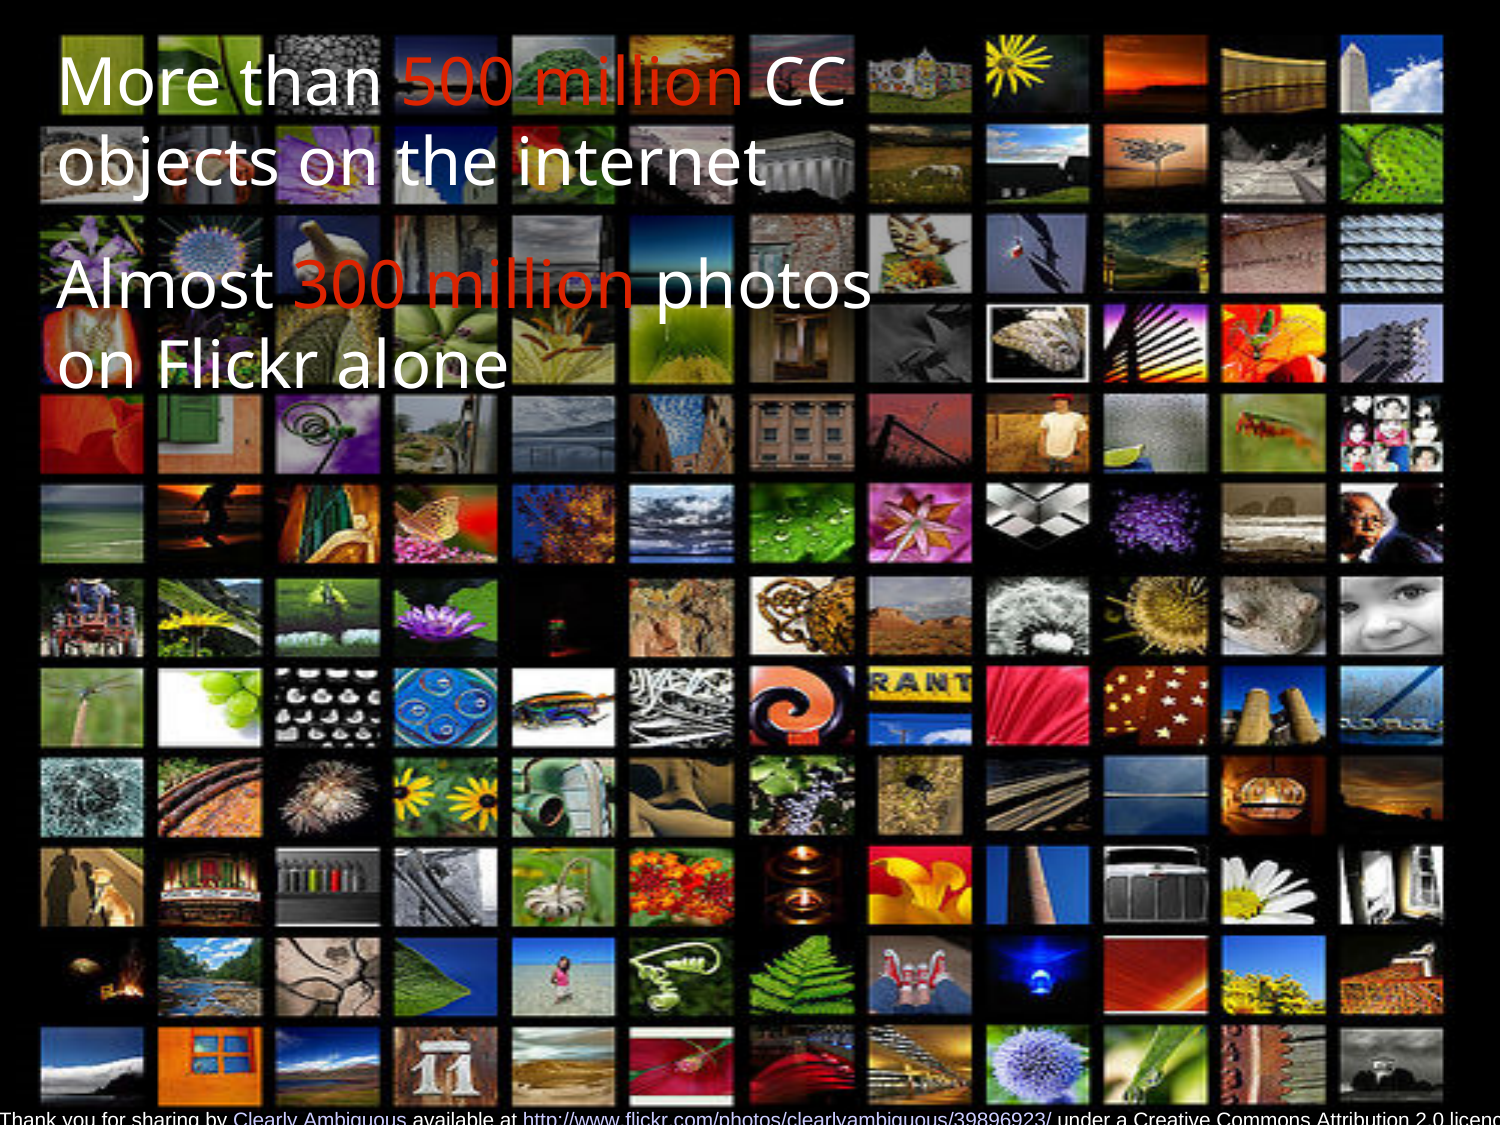

# More than 500 million CC objects on the internet
Almost 300 million photos on Flickr alone
Thank you for sharing by Clearly Ambiguous available at http://www.flickr.com/photos/clearlyambiguous/39896923/ under a Creative Commons Attribution 2.0 licence